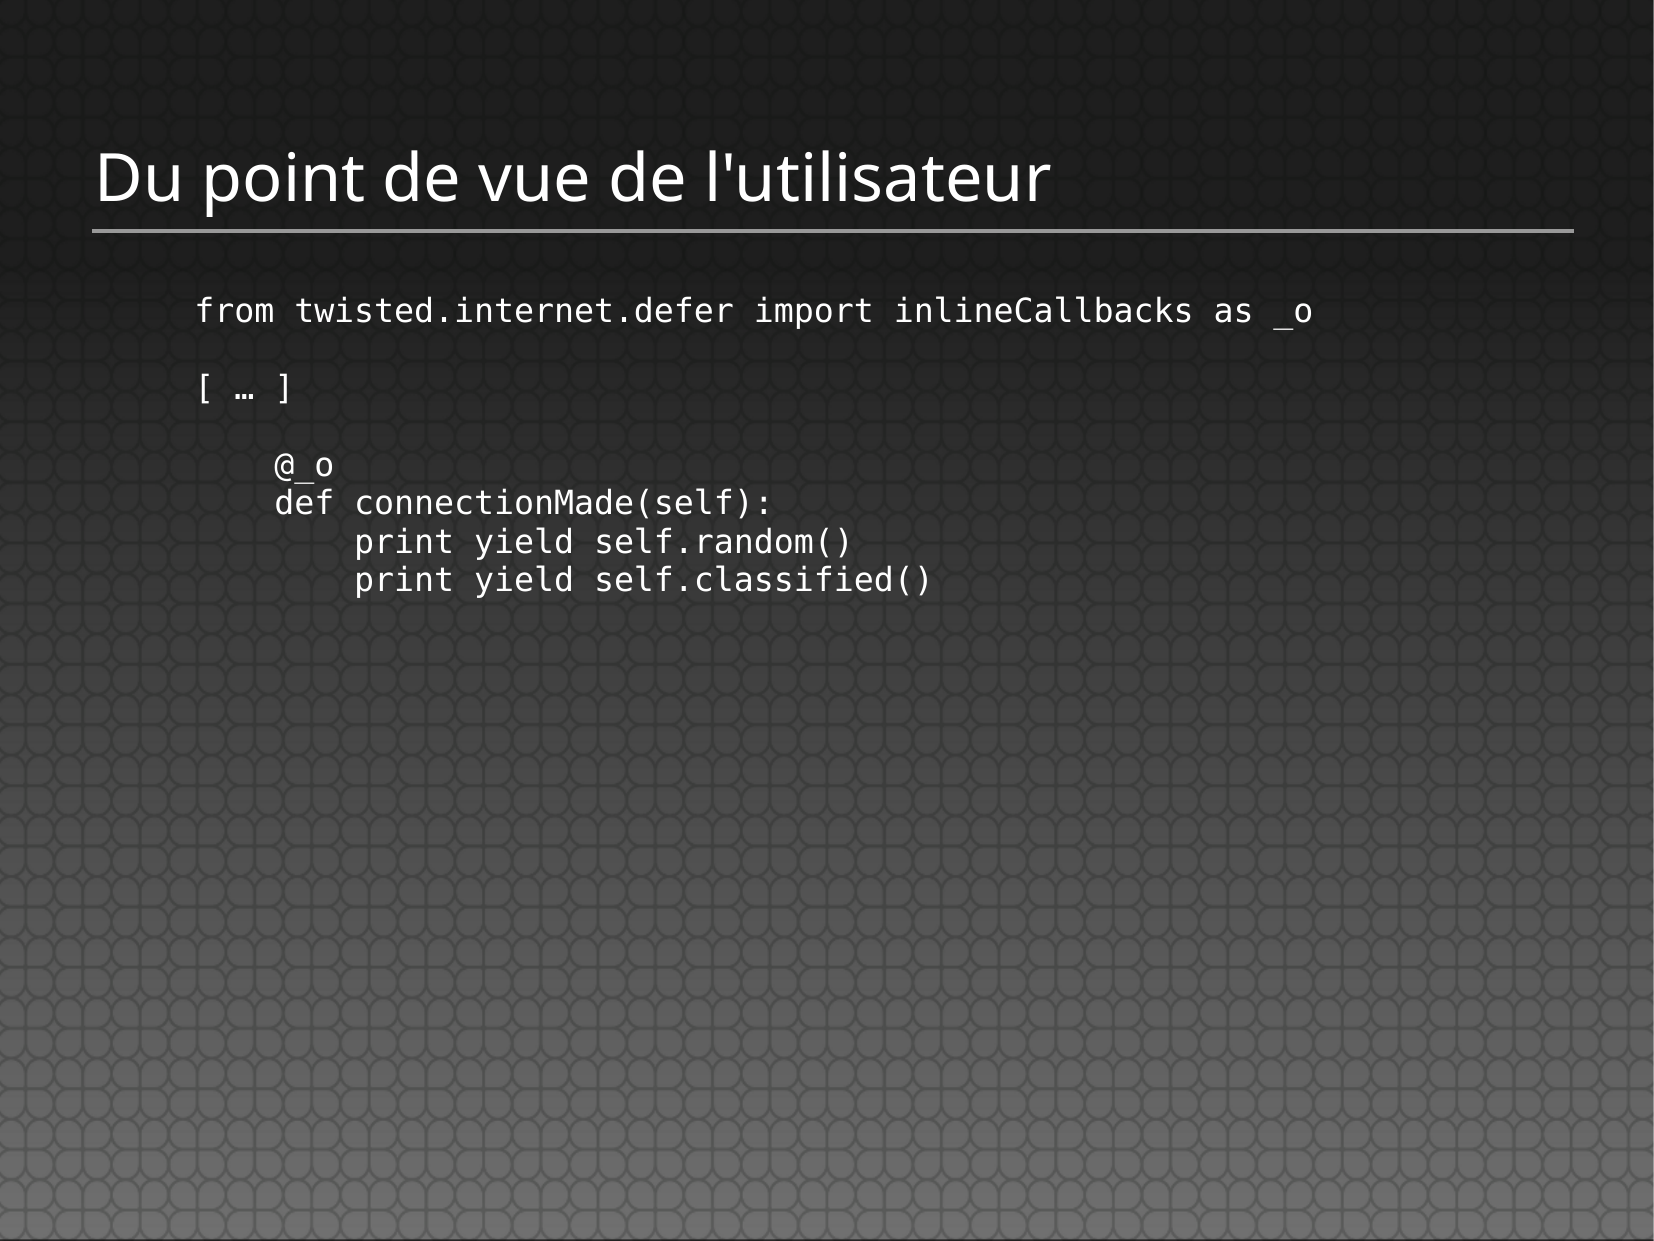

# Du point de vue de l'utilisateur
from twisted.internet.defer import inlineCallbacks as _o
[ … ]
 @_o
 def connectionMade(self):
 print yield self.random()
 print yield self.classified()